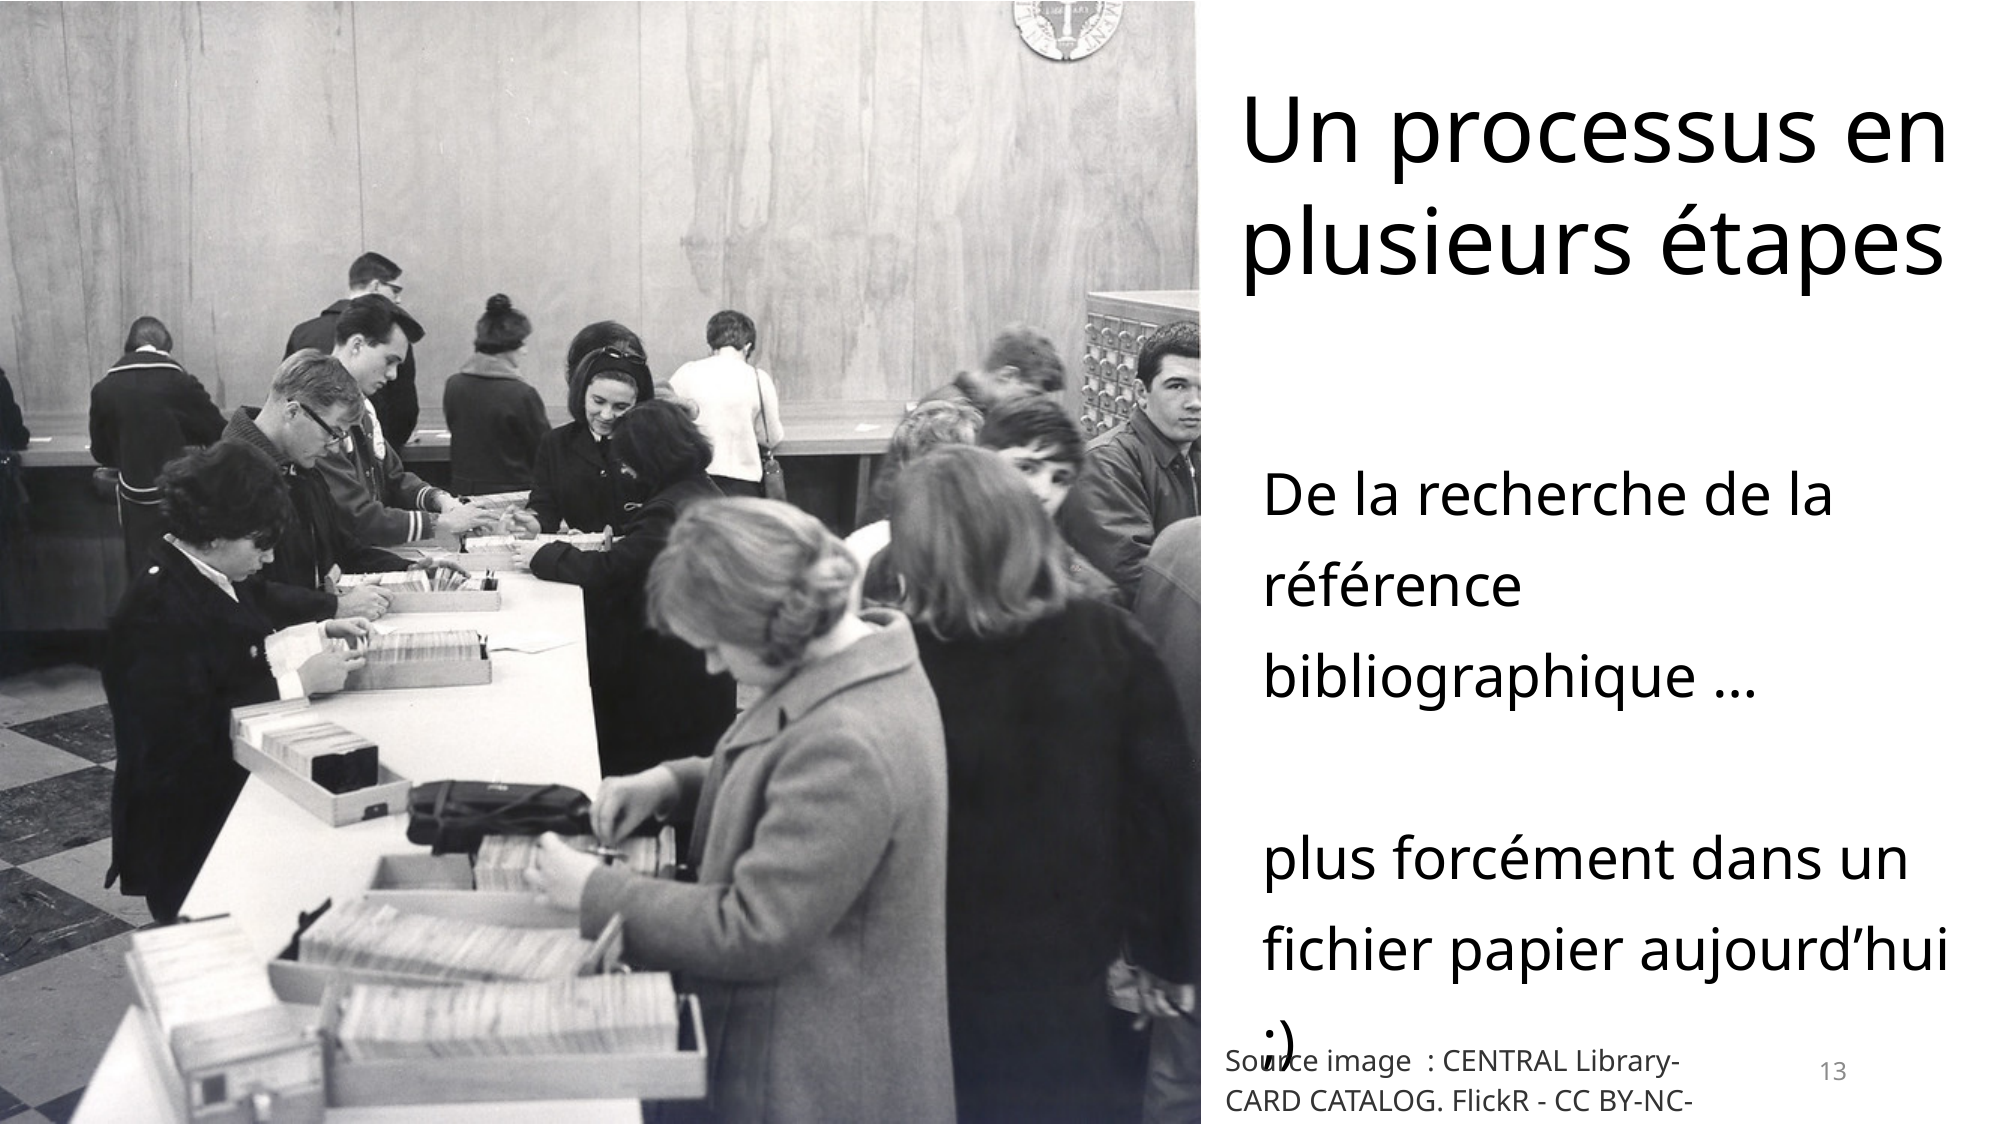

# Un processus en plusieurs étapes
De la recherche de la référence bibliographique …
plus forcément dans un fichier papier aujourd’hui ;)
Source image  : CENTRAL Library-CARD CATALOG. FlickR - CC BY-NC-ND
13